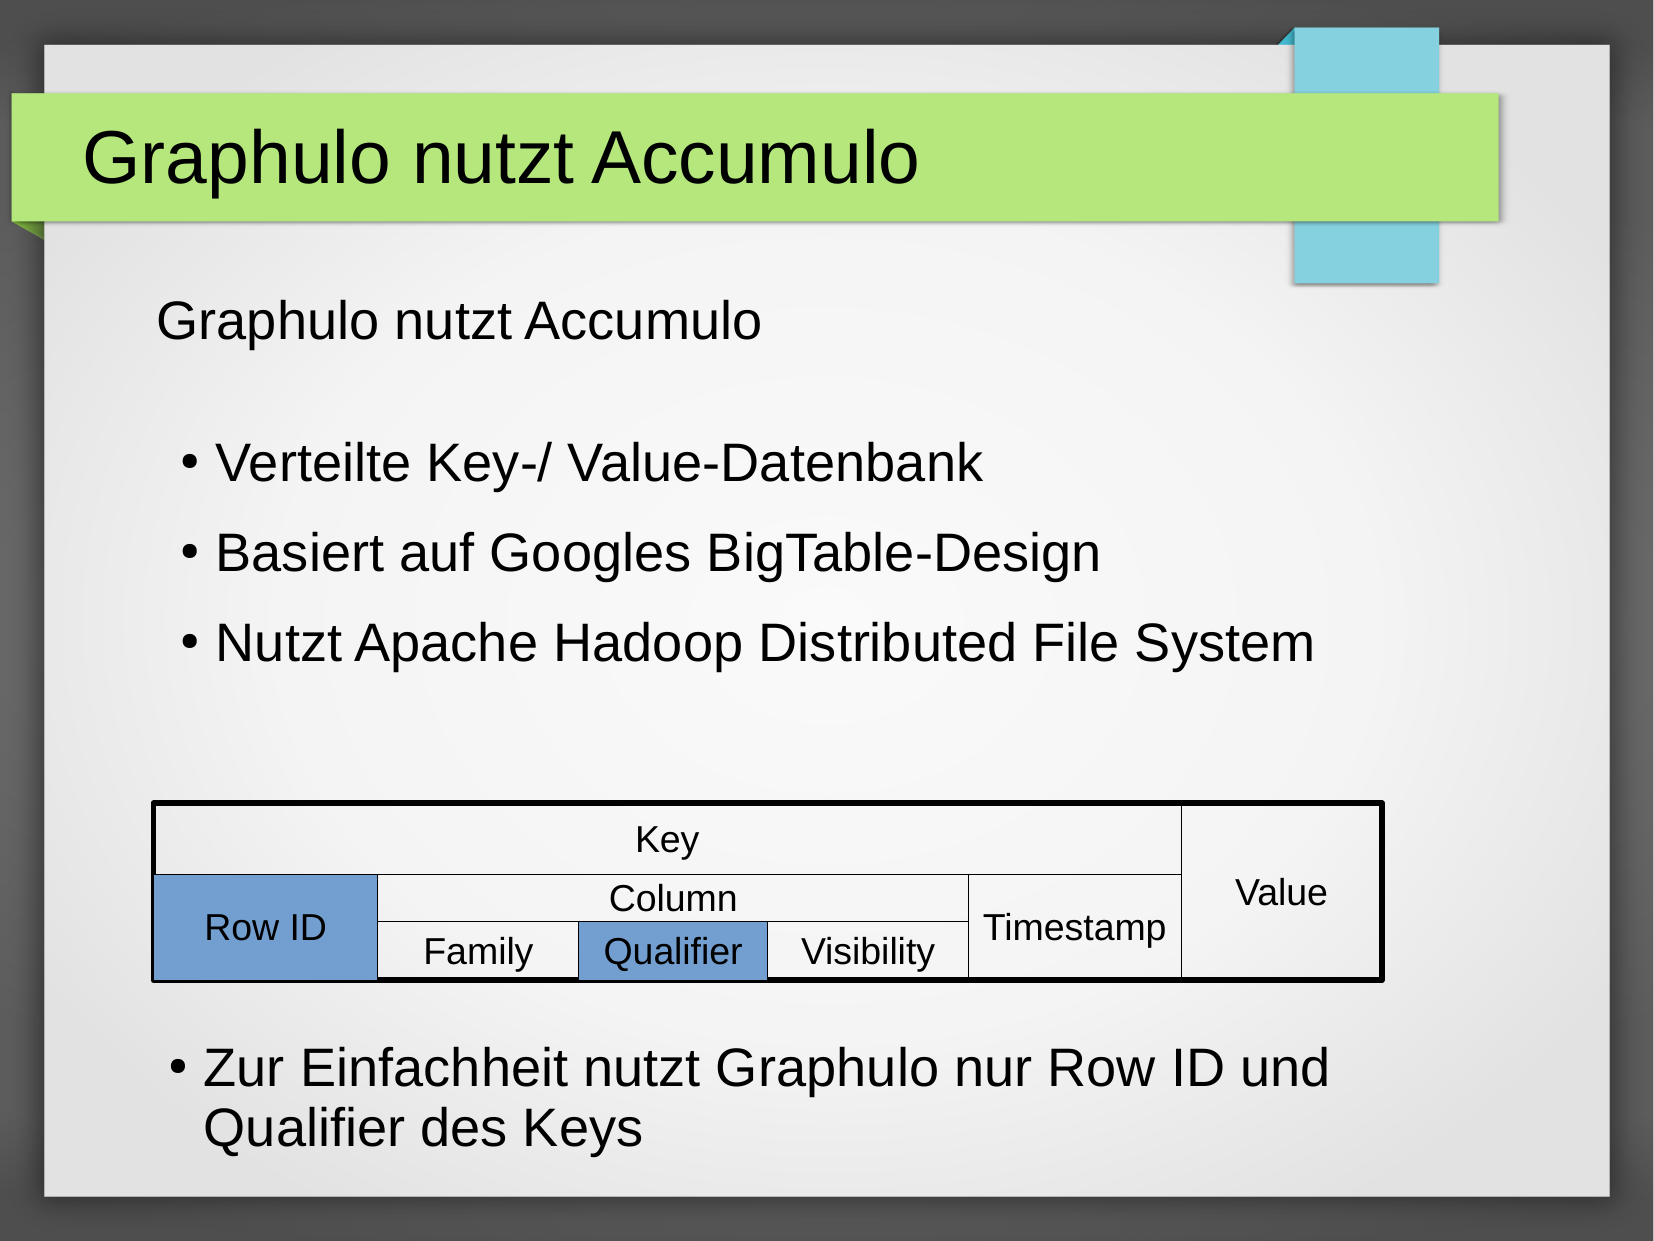

Graphulo nutzt Accumulo
Graphulo nutzt Accumulo
Verteilte Key-/ Value-Datenbank
Basiert auf Googles BigTable-Design
Nutzt Apache Hadoop Distributed File System
Key
Value
Row ID
Column
Timestamp
Family
Qualifier
Visibility
Zur Einfachheit nutzt Graphulo nur Row ID und Qualifier des Keys